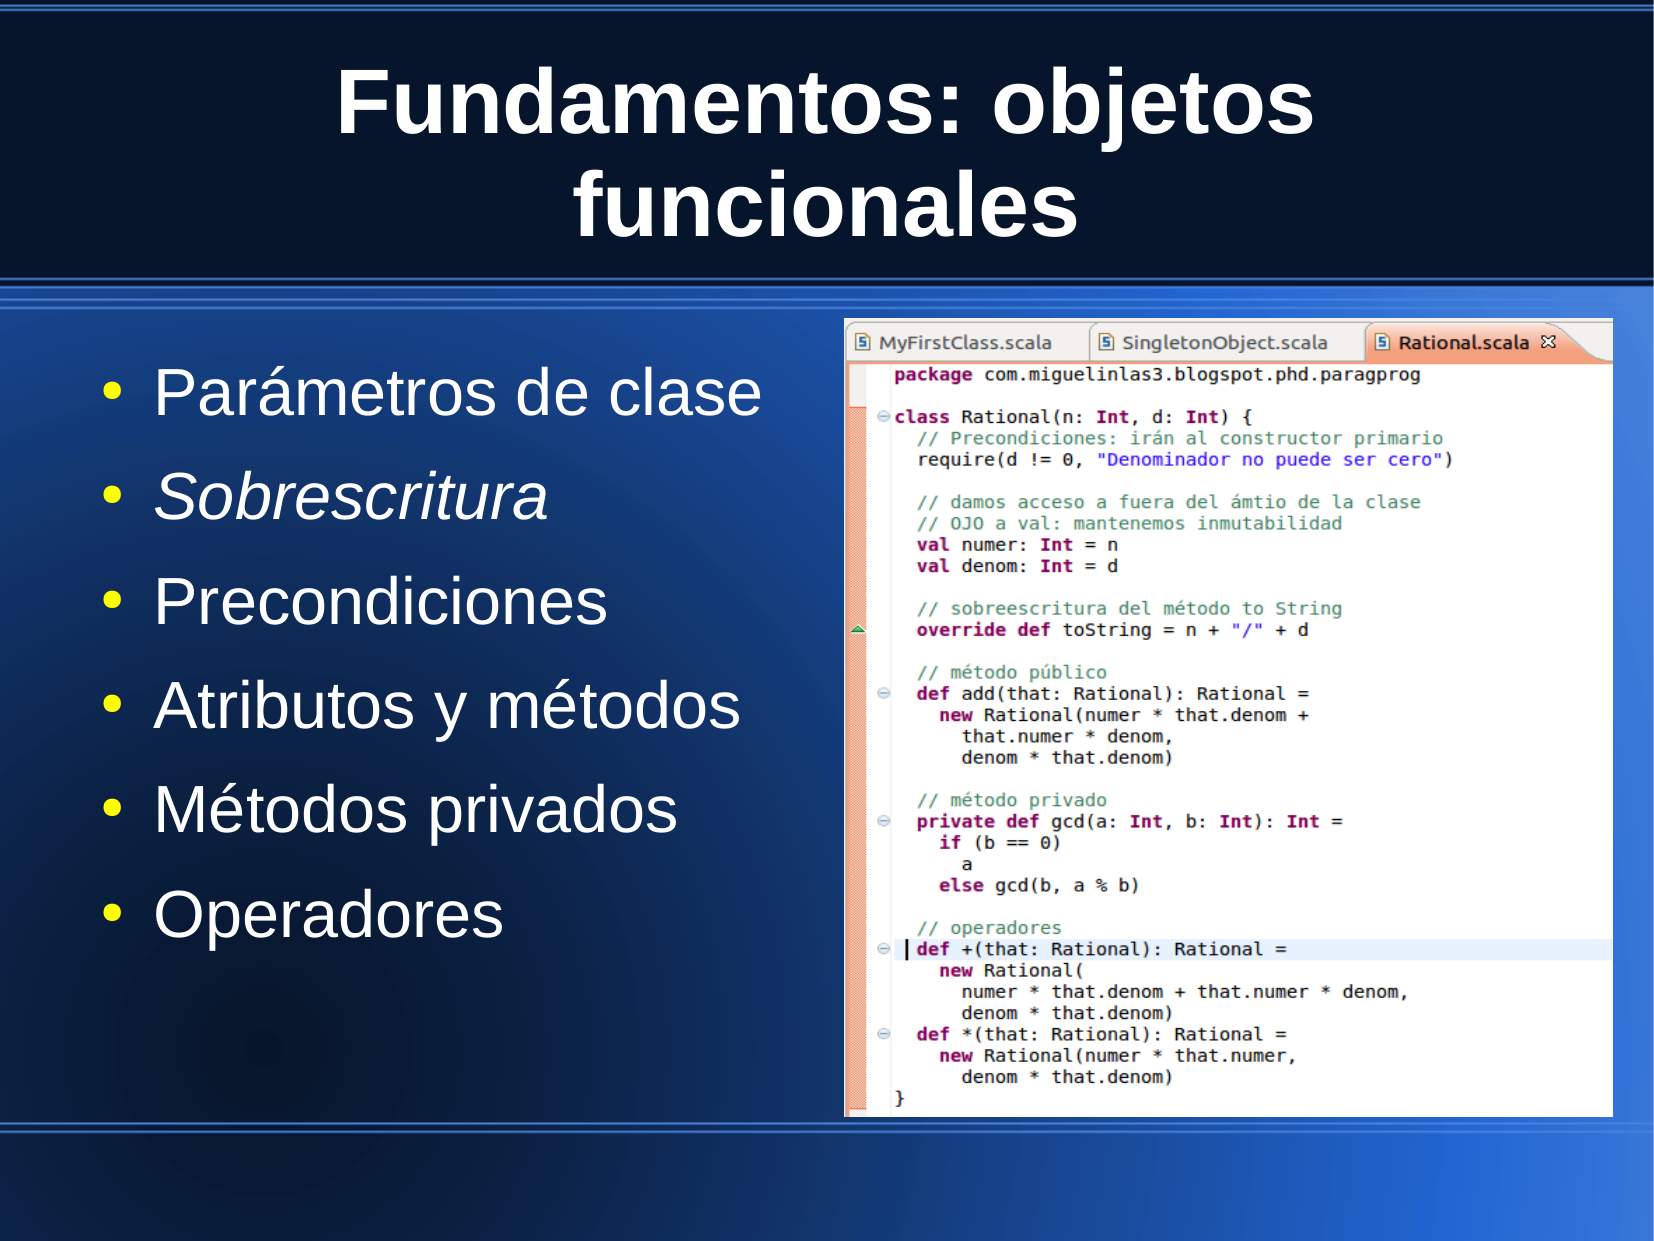

# Fundamentos: objetos funcionales
Parámetros de clase
Sobrescritura
Precondiciones
Atributos y métodos
Métodos privados
Operadores